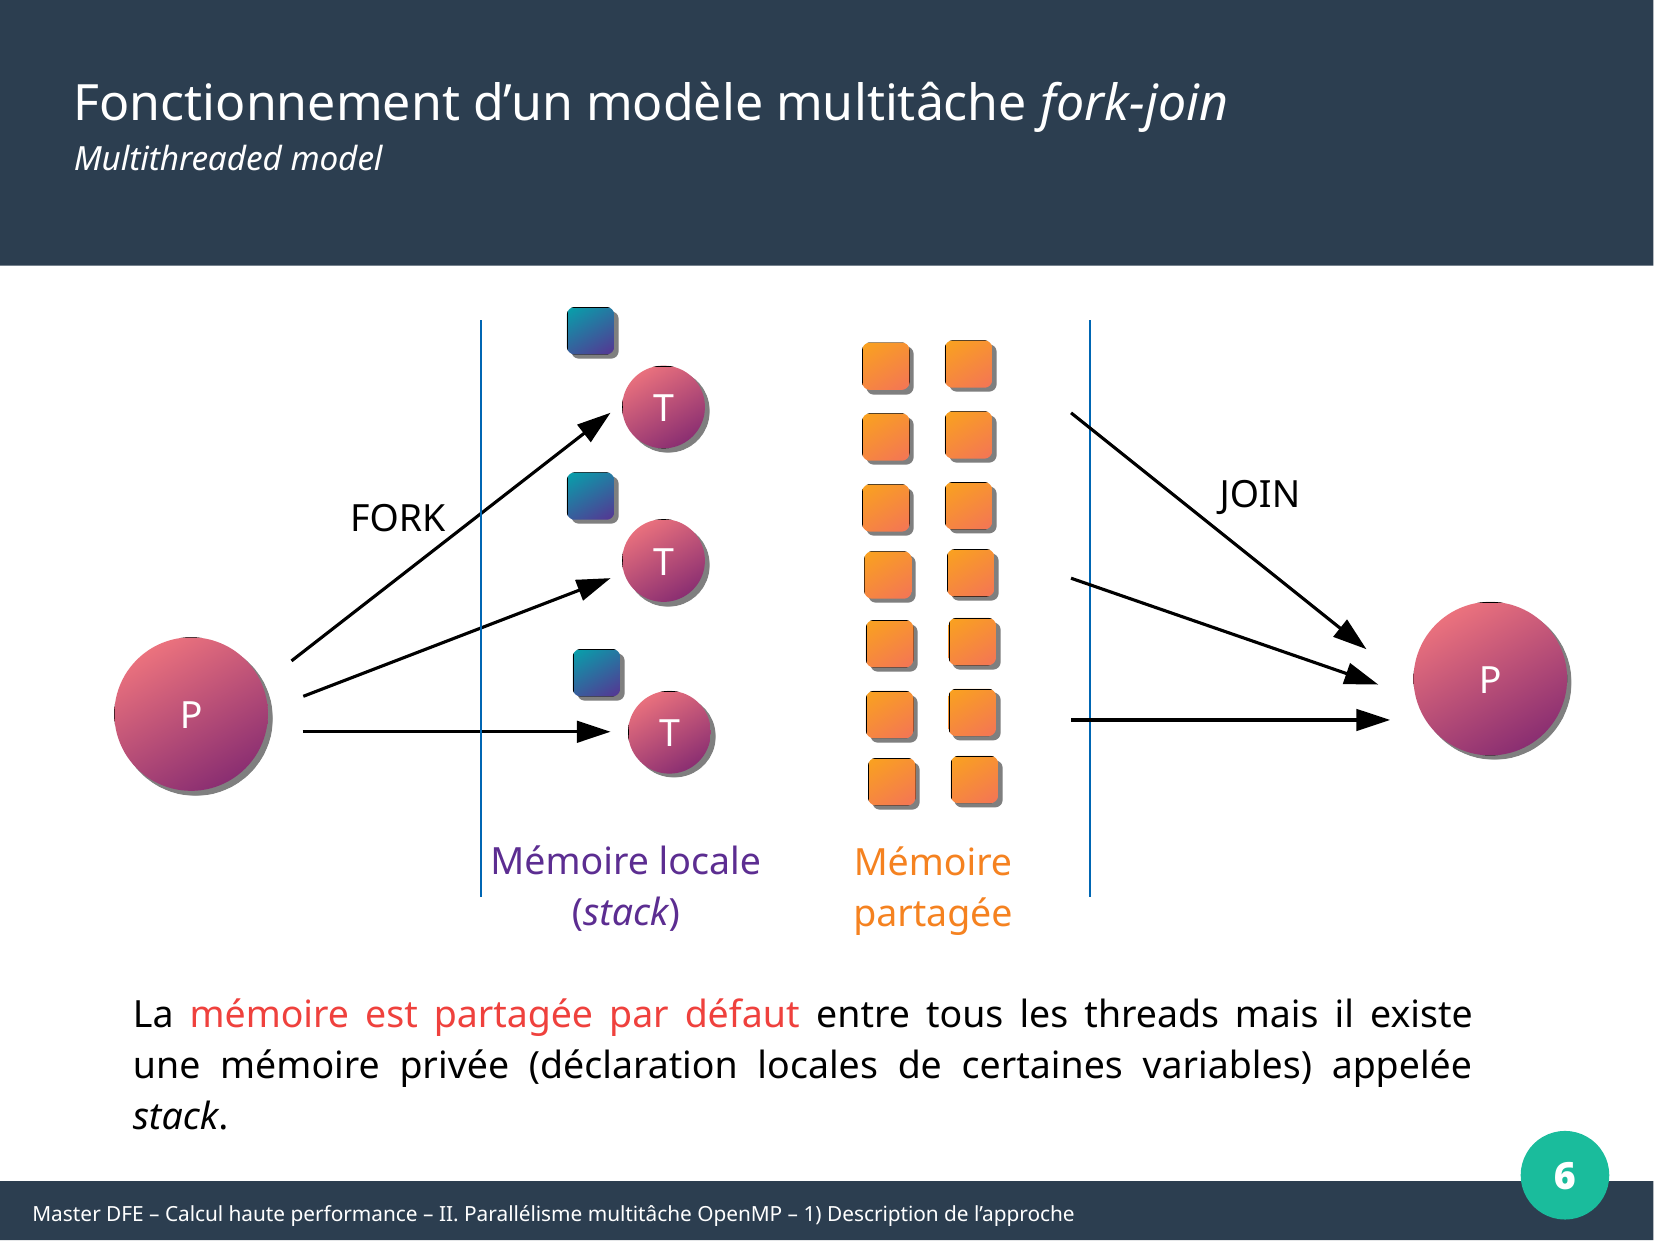

Fonctionnement d’un modèle multitâche fork-join
Multithreaded model
T
JOIN
FORK
T
P
P
T
Mémoire locale (stack)
Mémoire partagée
La mémoire est partagée par défaut entre tous les threads mais il existe une mémoire privée (déclaration locales de certaines variables) appelée stack.
6
Master DFE – Calcul haute performance – II. Parallélisme multitâche OpenMP – 1) Description de l’approche